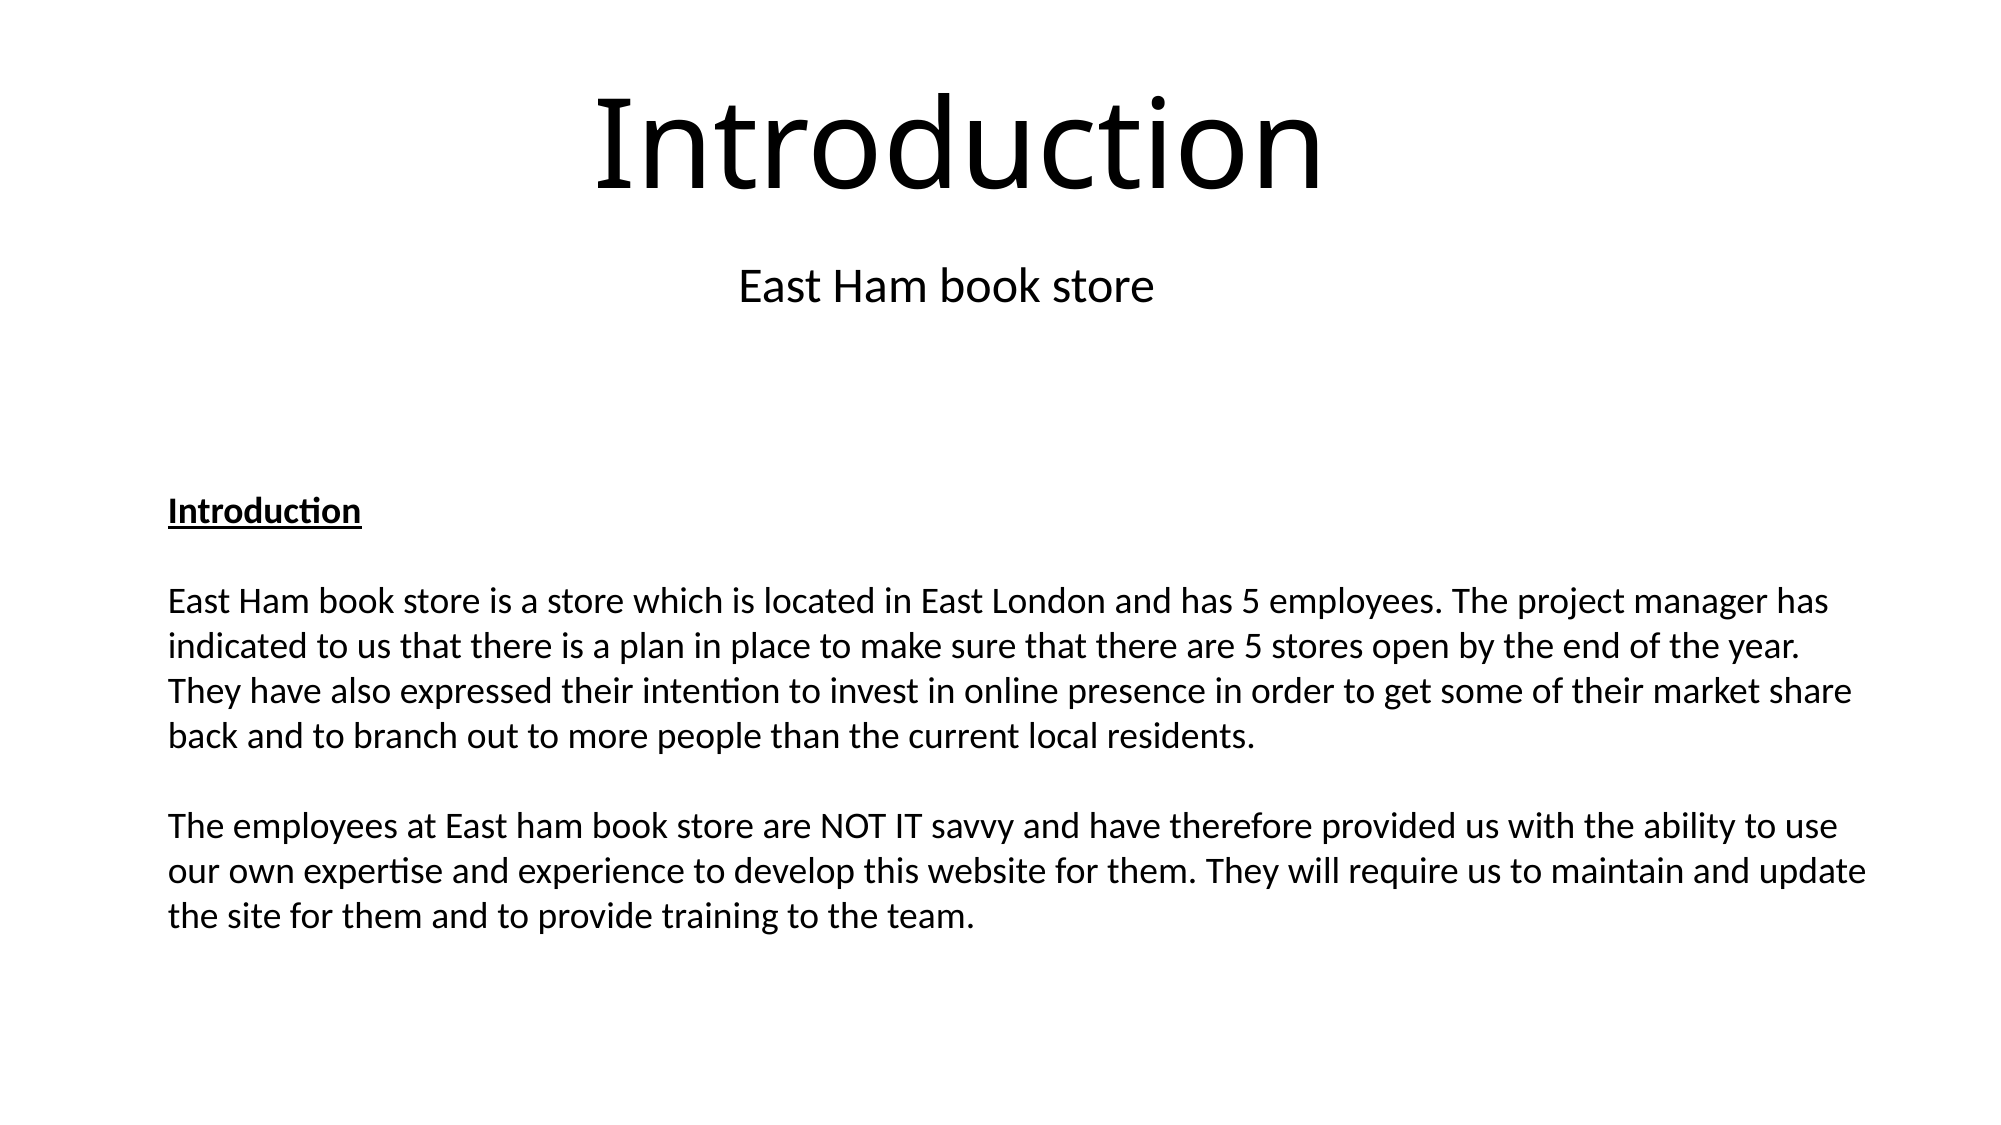

# Introduction
East Ham book store
Introduction
East Ham book store is a store which is located in East London and has 5 employees. The project manager has indicated to us that there is a plan in place to make sure that there are 5 stores open by the end of the year. They have also expressed their intention to invest in online presence in order to get some of their market share back and to branch out to more people than the current local residents.
The employees at East ham book store are NOT IT savvy and have therefore provided us with the ability to use our own expertise and experience to develop this website for them. They will require us to maintain and update the site for them and to provide training to the team.